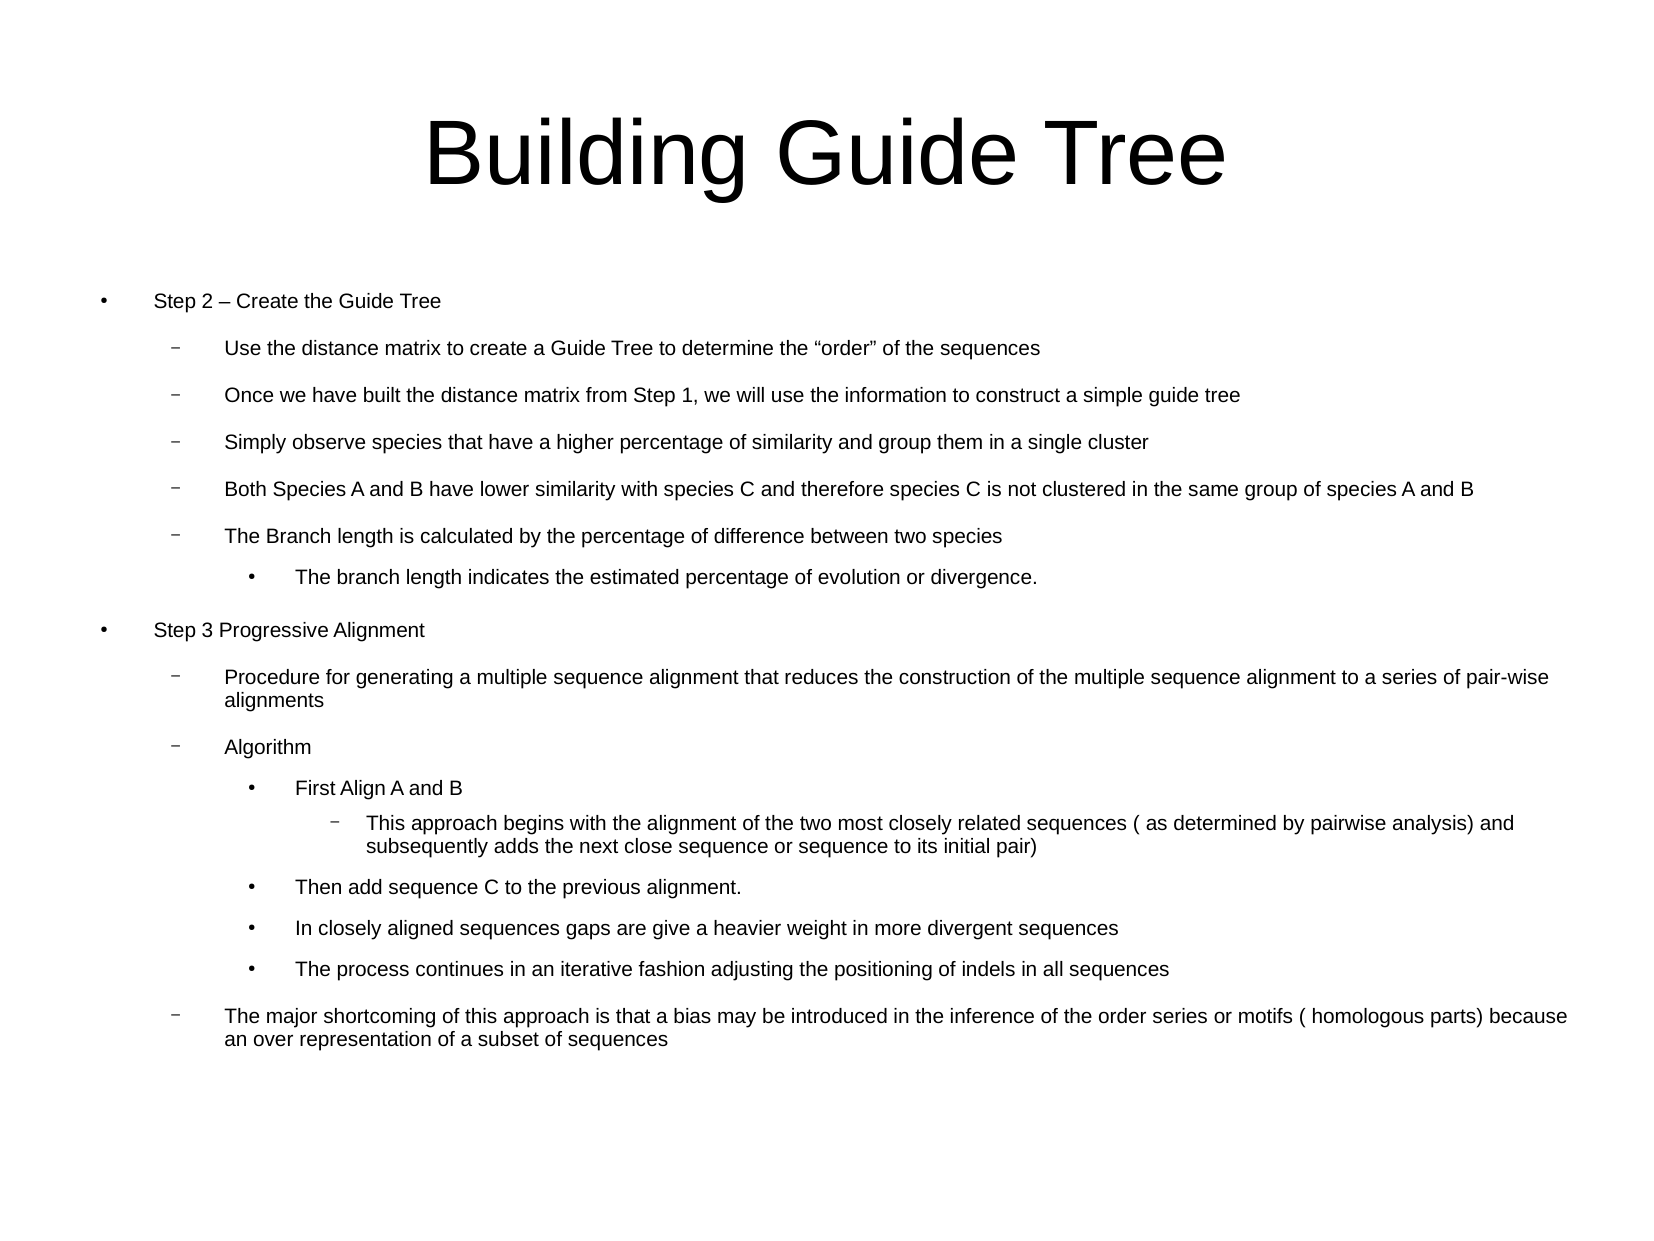

# Building Guide Tree
Step 2 – Create the Guide Tree
Use the distance matrix to create a Guide Tree to determine the “order” of the sequences
Once we have built the distance matrix from Step 1, we will use the information to construct a simple guide tree
Simply observe species that have a higher percentage of similarity and group them in a single cluster
Both Species A and B have lower similarity with species C and therefore species C is not clustered in the same group of species A and B
The Branch length is calculated by the percentage of difference between two species
The branch length indicates the estimated percentage of evolution or divergence.
Step 3 Progressive Alignment
Procedure for generating a multiple sequence alignment that reduces the construction of the multiple sequence alignment to a series of pair-wise alignments
Algorithm
First Align A and B
This approach begins with the alignment of the two most closely related sequences ( as determined by pairwise analysis) and subsequently adds the next close sequence or sequence to its initial pair)
Then add sequence C to the previous alignment.
In closely aligned sequences gaps are give a heavier weight in more divergent sequences
The process continues in an iterative fashion adjusting the positioning of indels in all sequences
The major shortcoming of this approach is that a bias may be introduced in the inference of the order series or motifs ( homologous parts) because an over representation of a subset of sequences